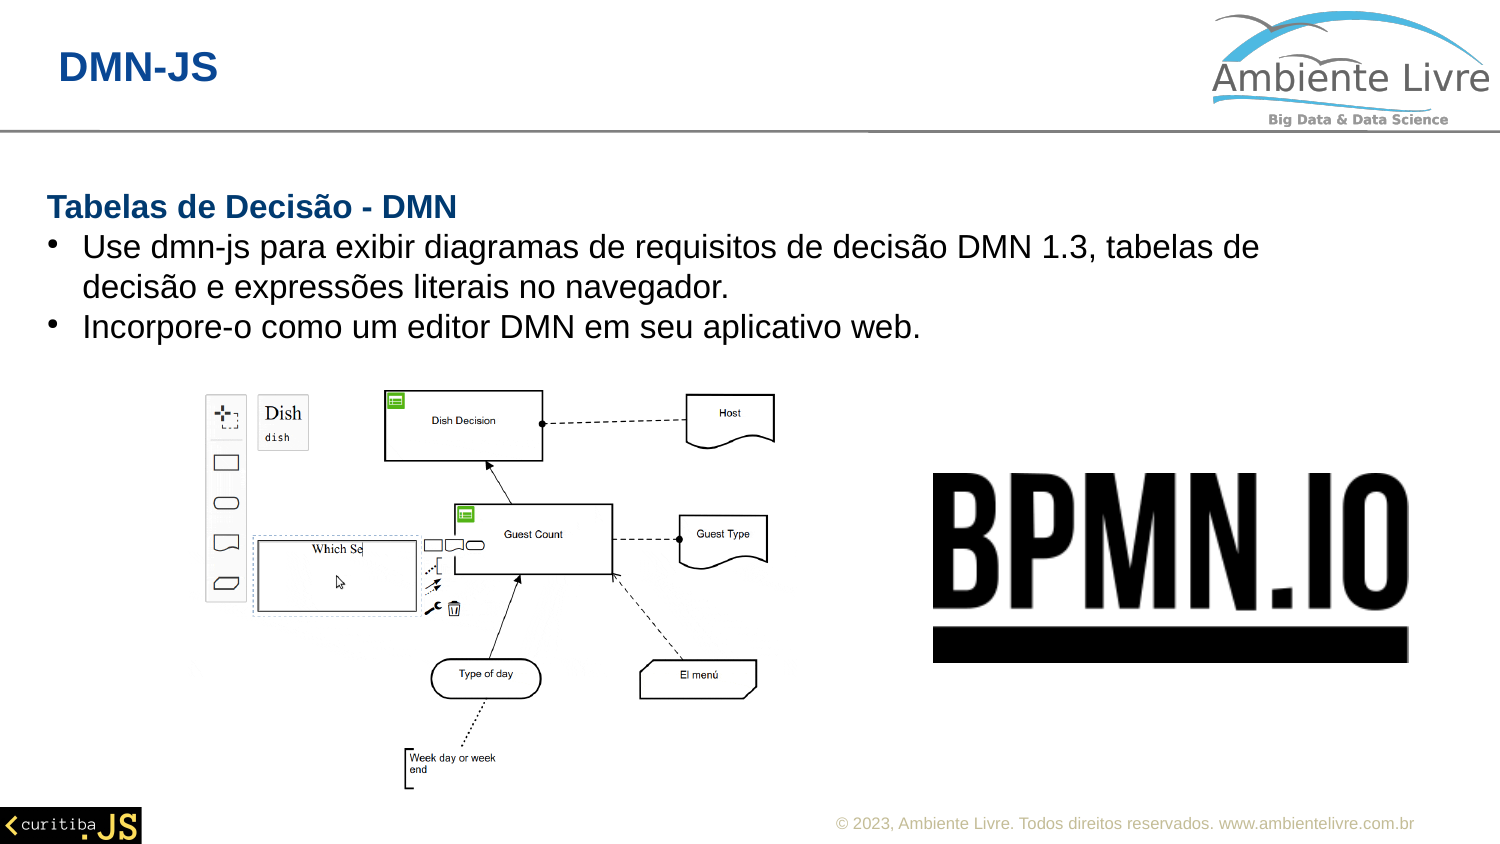

# DMN-JS
Tabelas de Decisão - DMN
Use dmn-js para exibir diagramas de requisitos de decisão DMN 1.3, tabelas de decisão e expressões literais no navegador.
Incorpore-o como um editor DMN em seu aplicativo web.